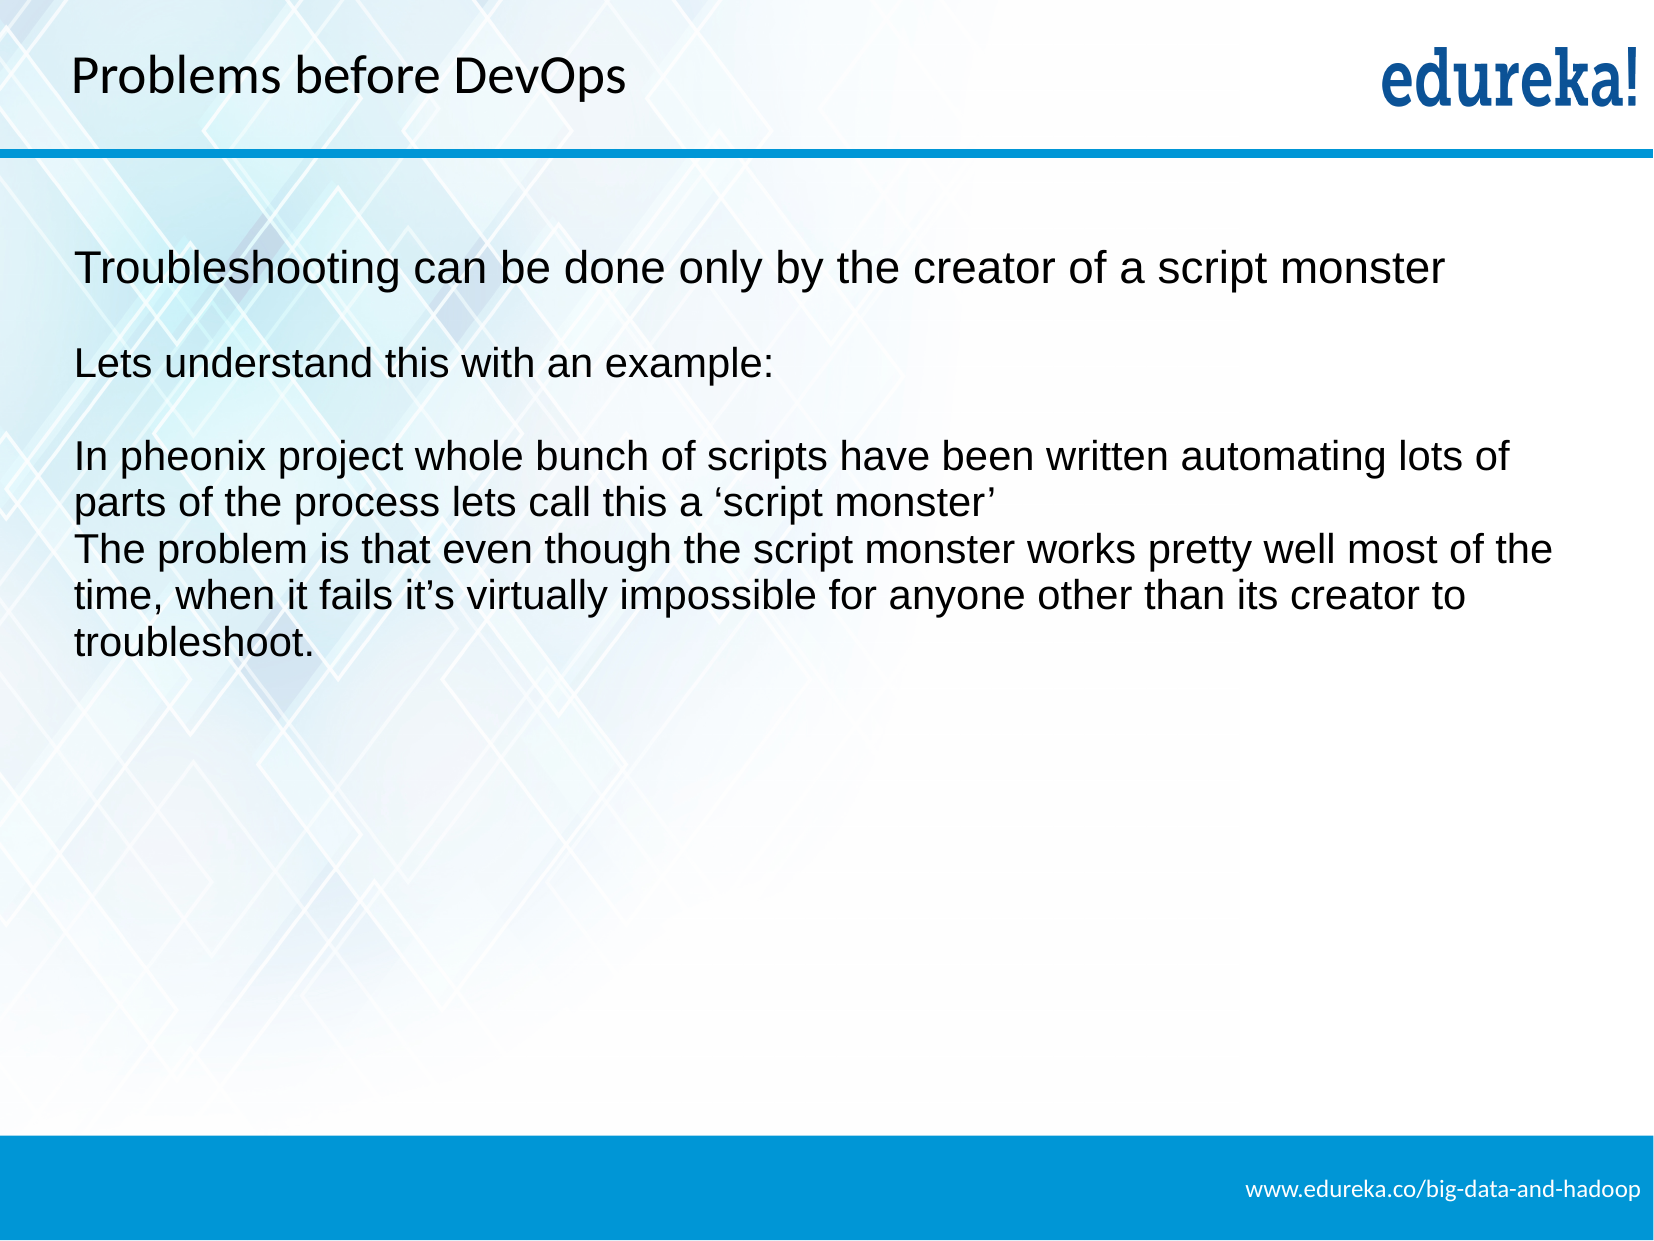

# Problems before DevOps
Troubleshooting can be done only by the creator of a script monster
Lets understand this with an example:
In pheonix project whole bunch of scripts have been written automating lots of parts of the process lets call this a ‘script monster’
The problem is that even though the script monster works pretty well most of the time, when it fails it’s virtually impossible for anyone other than its creator to troubleshoot.